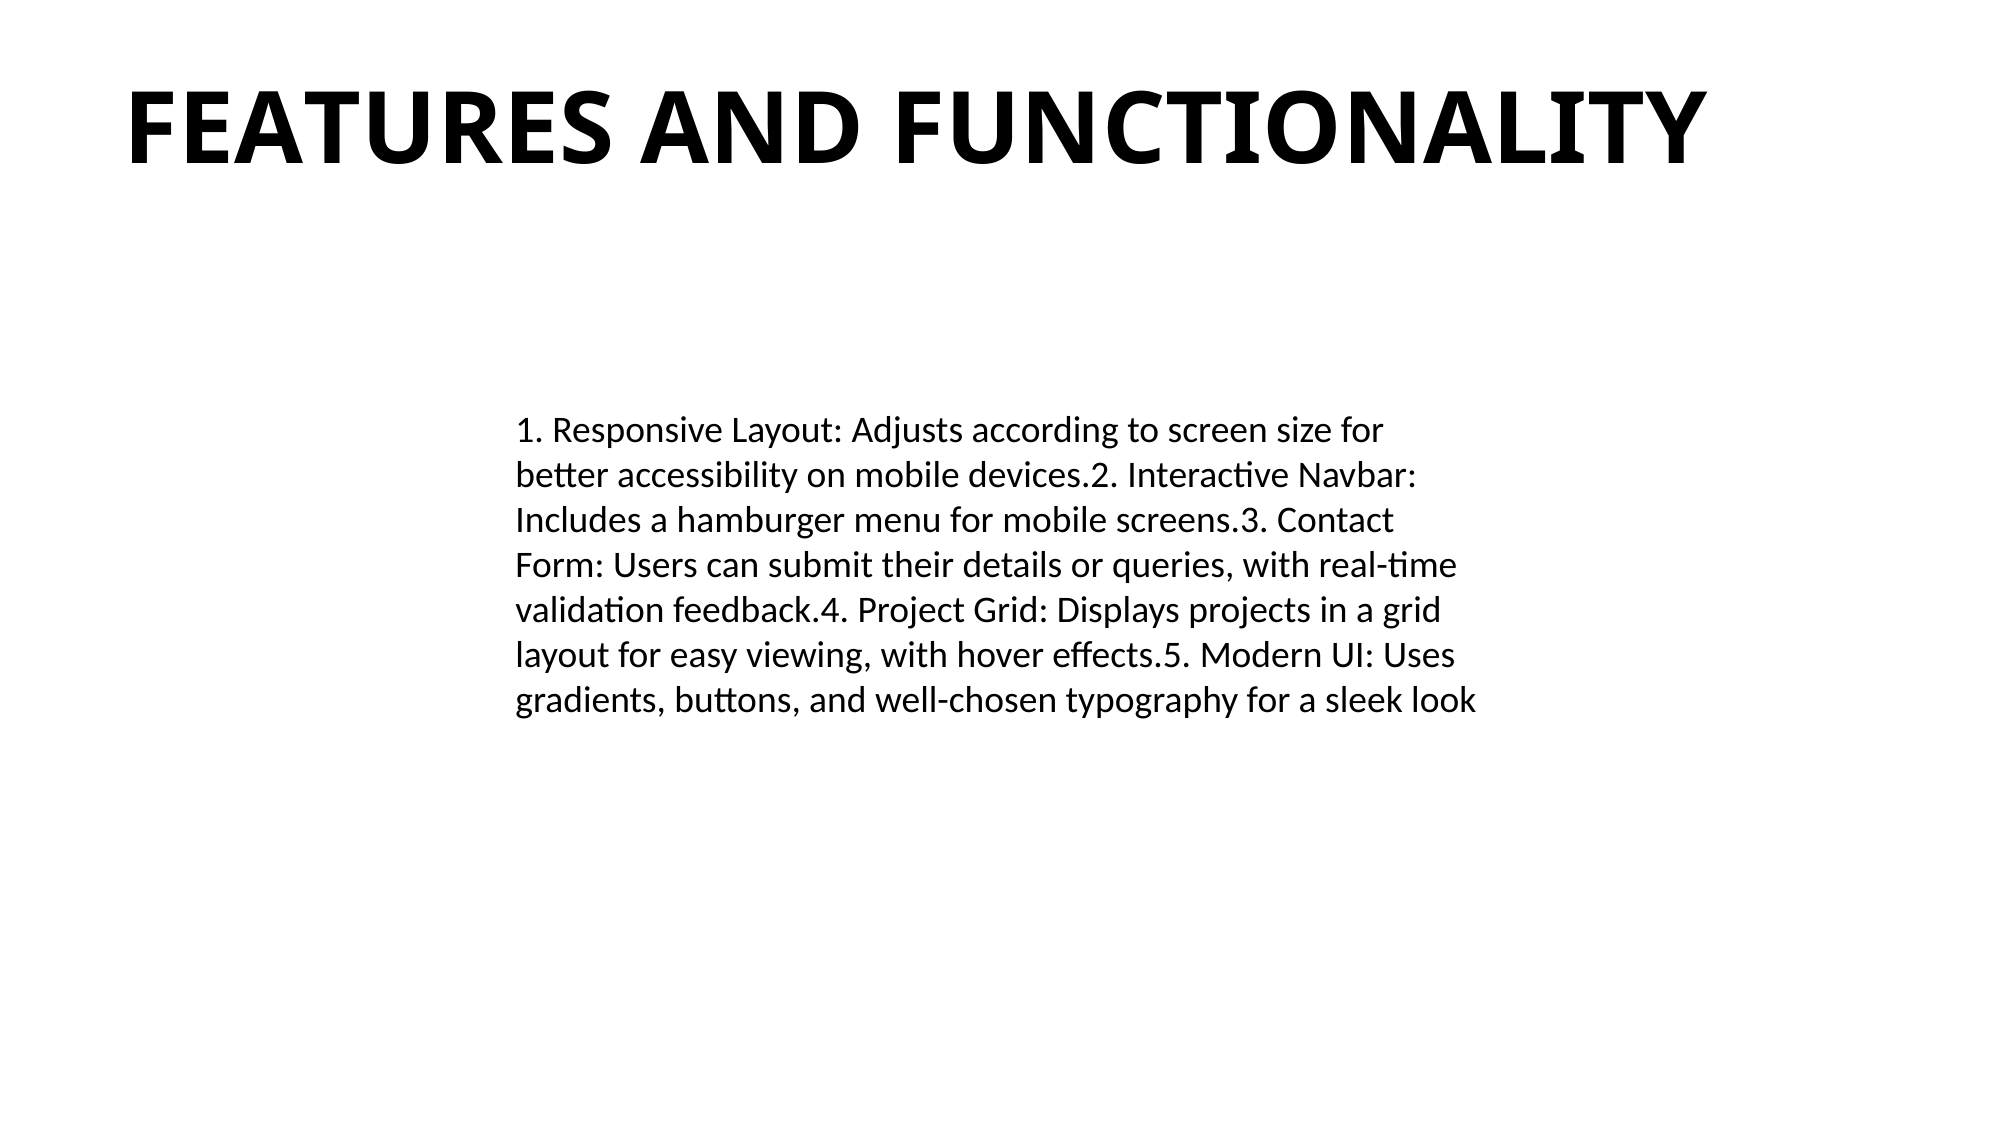

# FEATURES AND FUNCTIONALITY
1. Responsive Layout: Adjusts according to screen size for better accessibility on mobile devices.2. Interactive Navbar: Includes a hamburger menu for mobile screens.3. Contact Form: Users can submit their details or queries, with real-time validation feedback.4. Project Grid: Displays projects in a grid layout for easy viewing, with hover effects.5. Modern UI: Uses gradients, buttons, and well-chosen typography for a sleek look